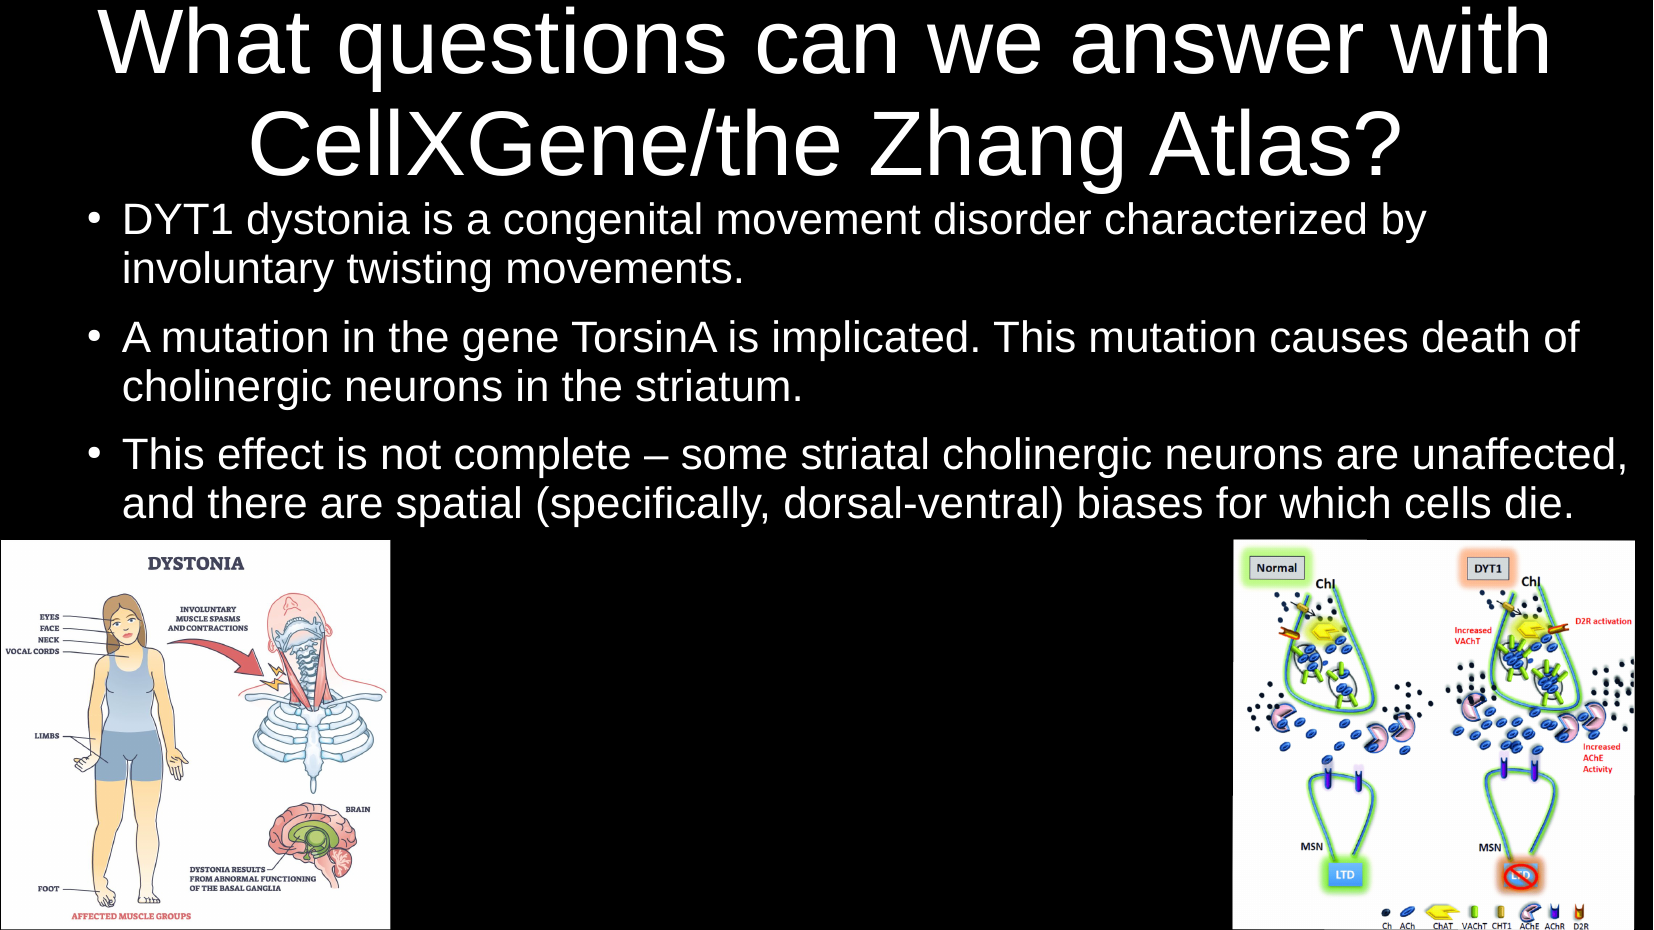

# What questions can we answer with CellXGene/the Zhang Atlas?
DYT1 dystonia is a congenital movement disorder characterized by involuntary twisting movements.
A mutation in the gene TorsinA is implicated. This mutation causes death of cholinergic neurons in the striatum.
This effect is not complete – some striatal cholinergic neurons are unaffected, and there are spatial (specifically, dorsal-ventral) biases for which cells die.